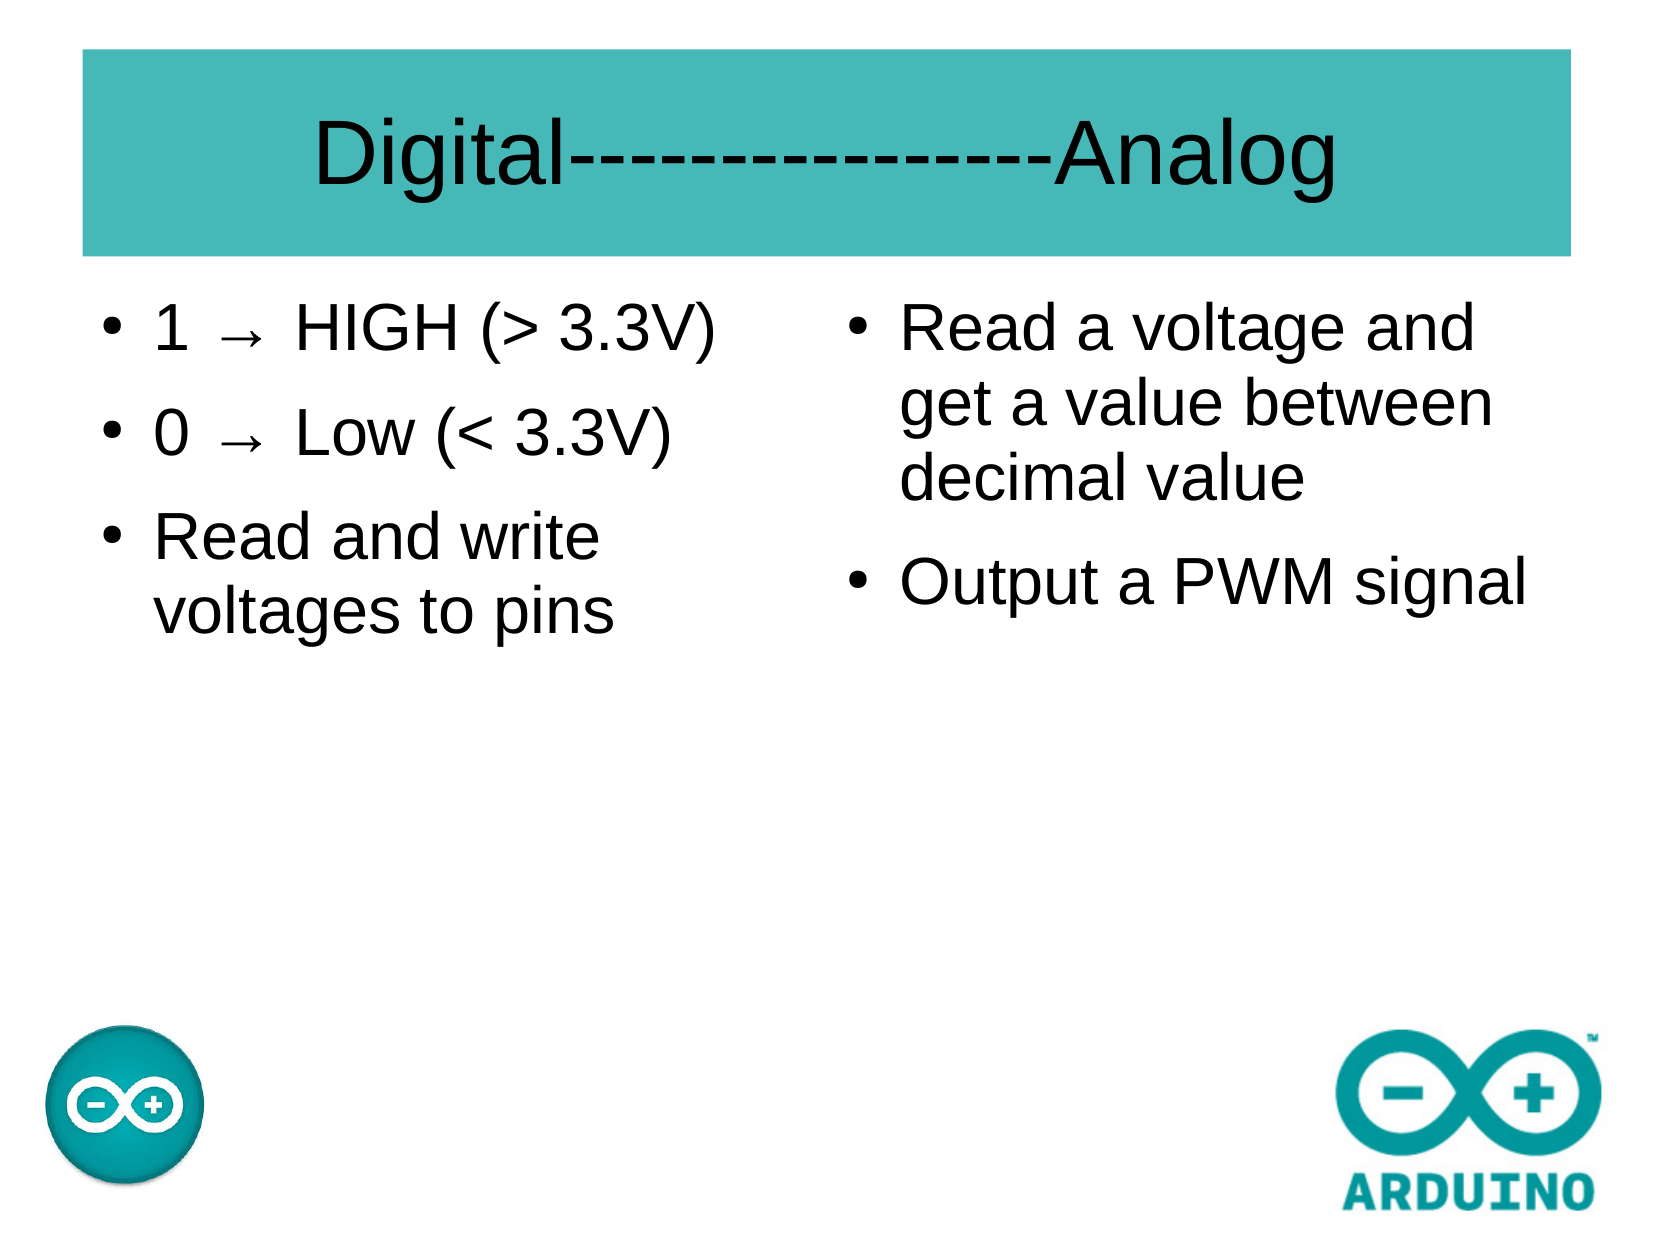

# Digital----------------Analog
1 → HIGH (> 3.3V)
0 → Low (< 3.3V)
Read and write voltages to pins
Read a voltage and get a value between decimal value
Output a PWM signal